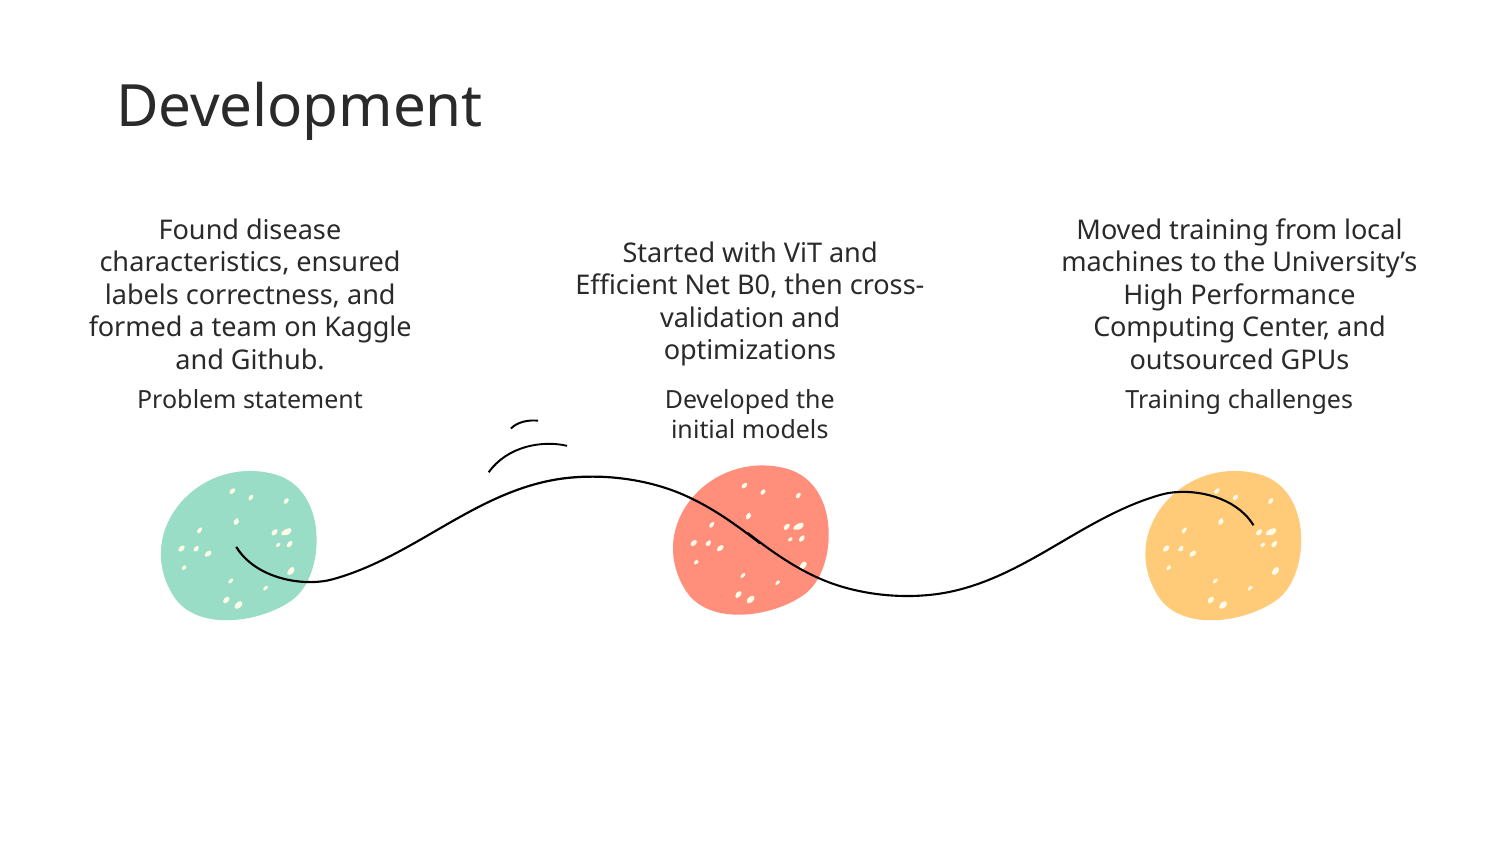

Development
Started with ViT and Efficient Net B0, then cross-validation and optimizations
Found disease characteristics, ensured labels correctness, and formed a team on Kaggle and Github.
Moved training from local machines to the University’s High Performance Computing Center, and outsourced GPUs
Problem statement
Developed the initial models
Training challenges